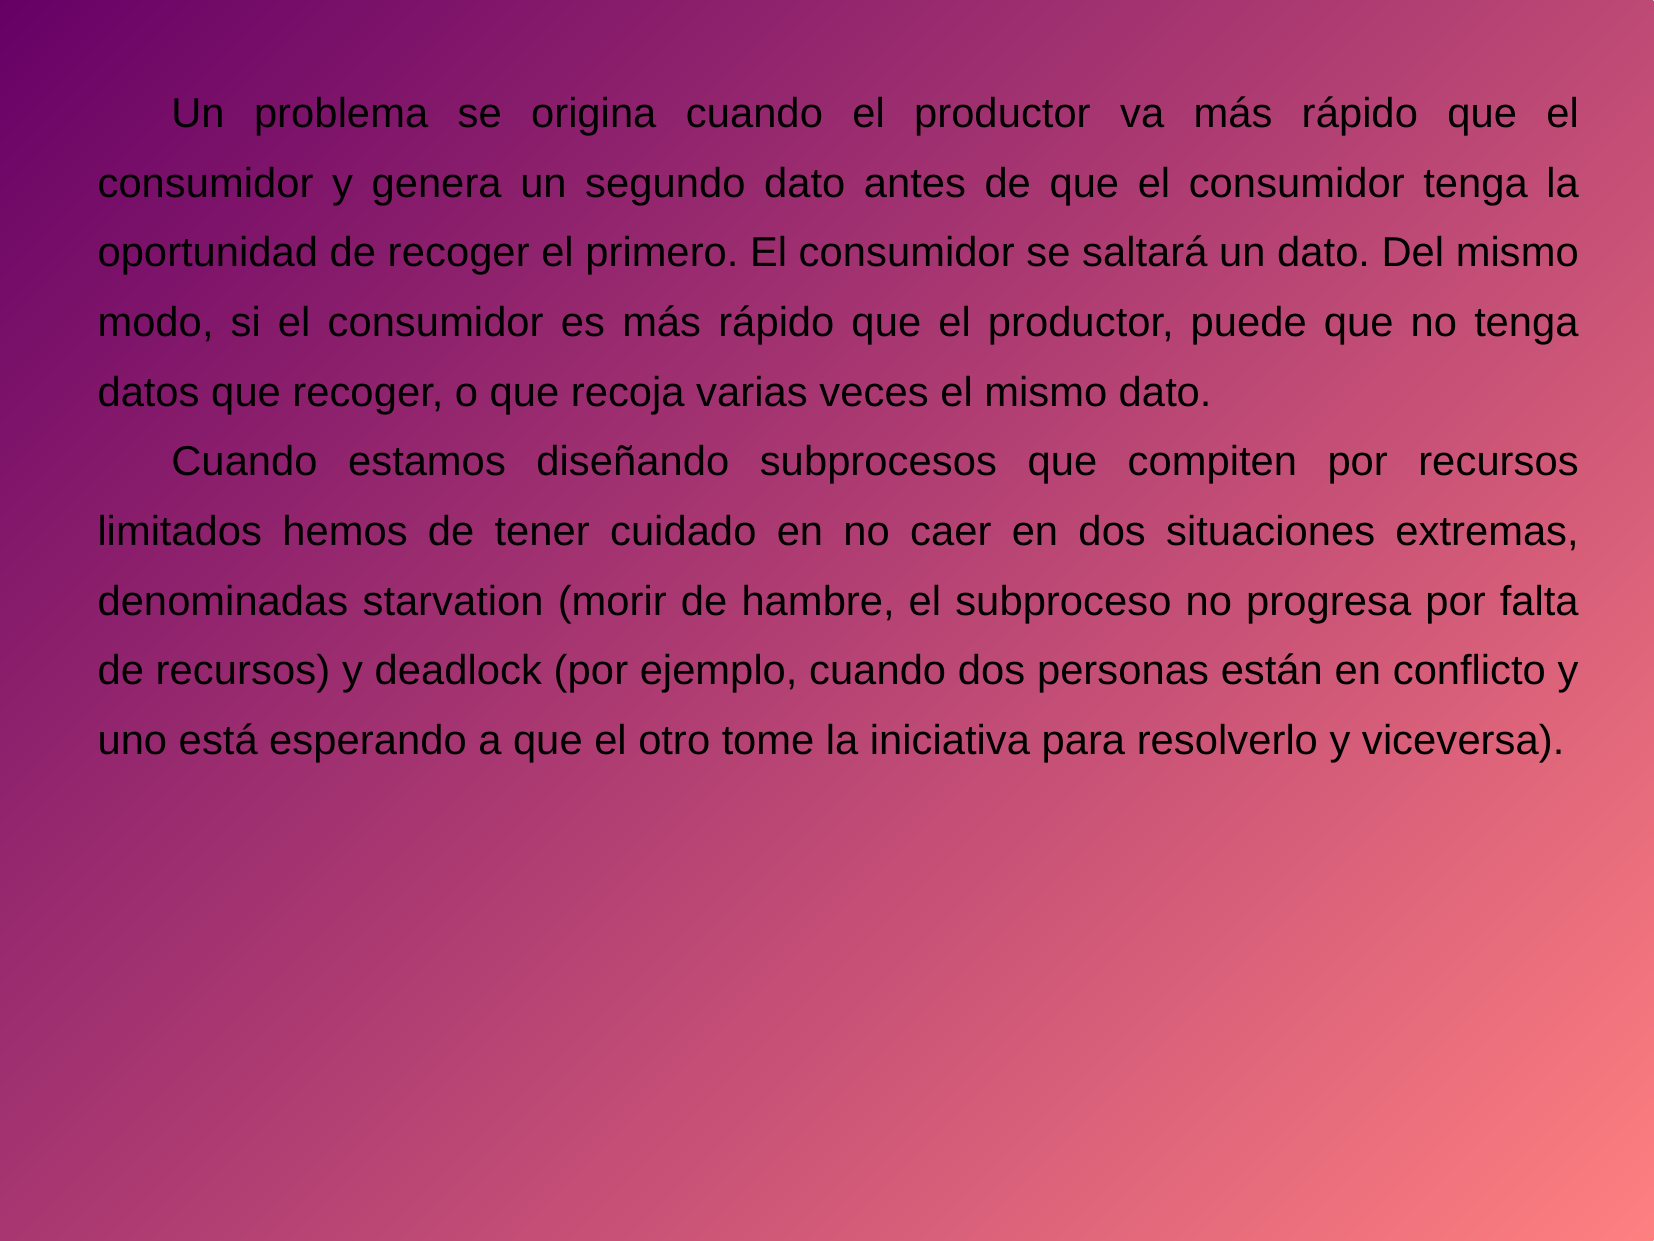

Un problema se origina cuando el productor va más rápido que el consumidor y genera un segundo dato antes de que el consumidor tenga la oportunidad de recoger el primero. El consumidor se saltará un dato. Del mismo modo, si el consumidor es más rápido que el productor, puede que no tenga datos que recoger, o que recoja varias veces el mismo dato.
	Cuando estamos diseñando subprocesos que compiten por recursos limitados hemos de tener cuidado en no caer en dos situaciones extremas, denominadas starvation (morir de hambre, el subproceso no progresa por falta de recursos) y deadlock (por ejemplo, cuando dos personas están en conflicto y uno está esperando a que el otro tome la iniciativa para resolverlo y viceversa).